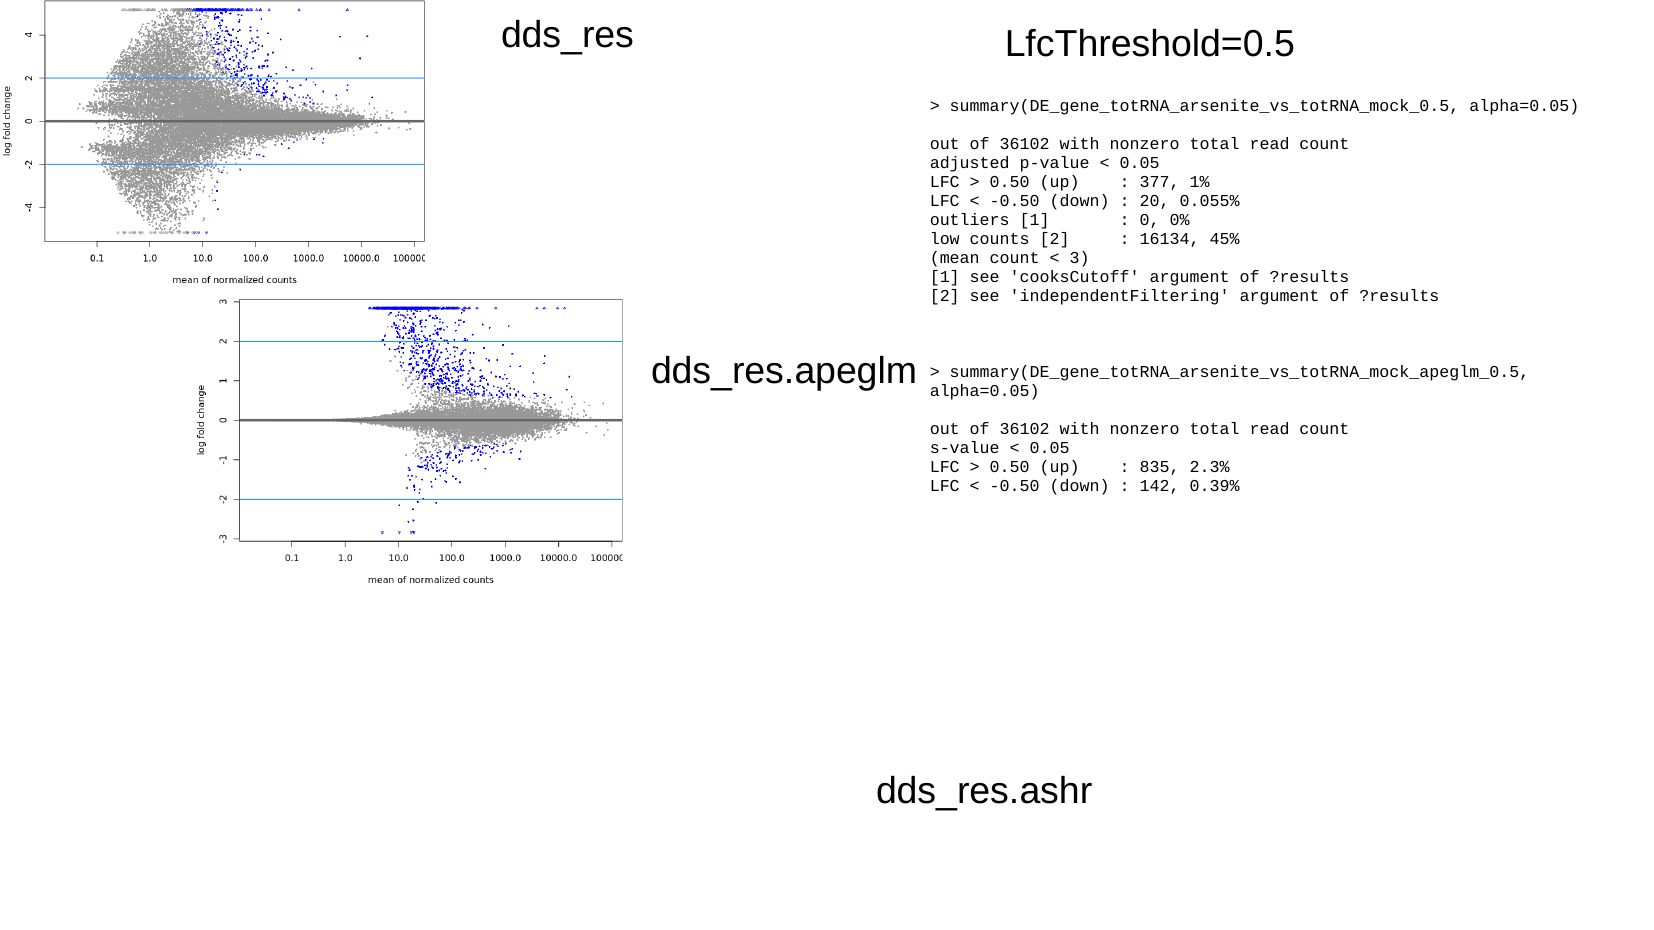

dds_res
		dds_res.apeglm
					dds_res.ashr
LfcThreshold=0.5
> summary(DE_gene_totRNA_arsenite_vs_totRNA_mock_0.5, alpha=0.05)
out of 36102 with nonzero total read count
adjusted p-value < 0.05
LFC > 0.50 (up) : 377, 1%
LFC < -0.50 (down) : 20, 0.055%
outliers [1] : 0, 0%
low counts [2] : 16134, 45%
(mean count < 3)
[1] see 'cooksCutoff' argument of ?results
[2] see 'independentFiltering' argument of ?results
> summary(DE_gene_totRNA_arsenite_vs_totRNA_mock_apeglm_0.5, alpha=0.05)
out of 36102 with nonzero total read count
s-value < 0.05
LFC > 0.50 (up) : 835, 2.3%
LFC < -0.50 (down) : 142, 0.39%